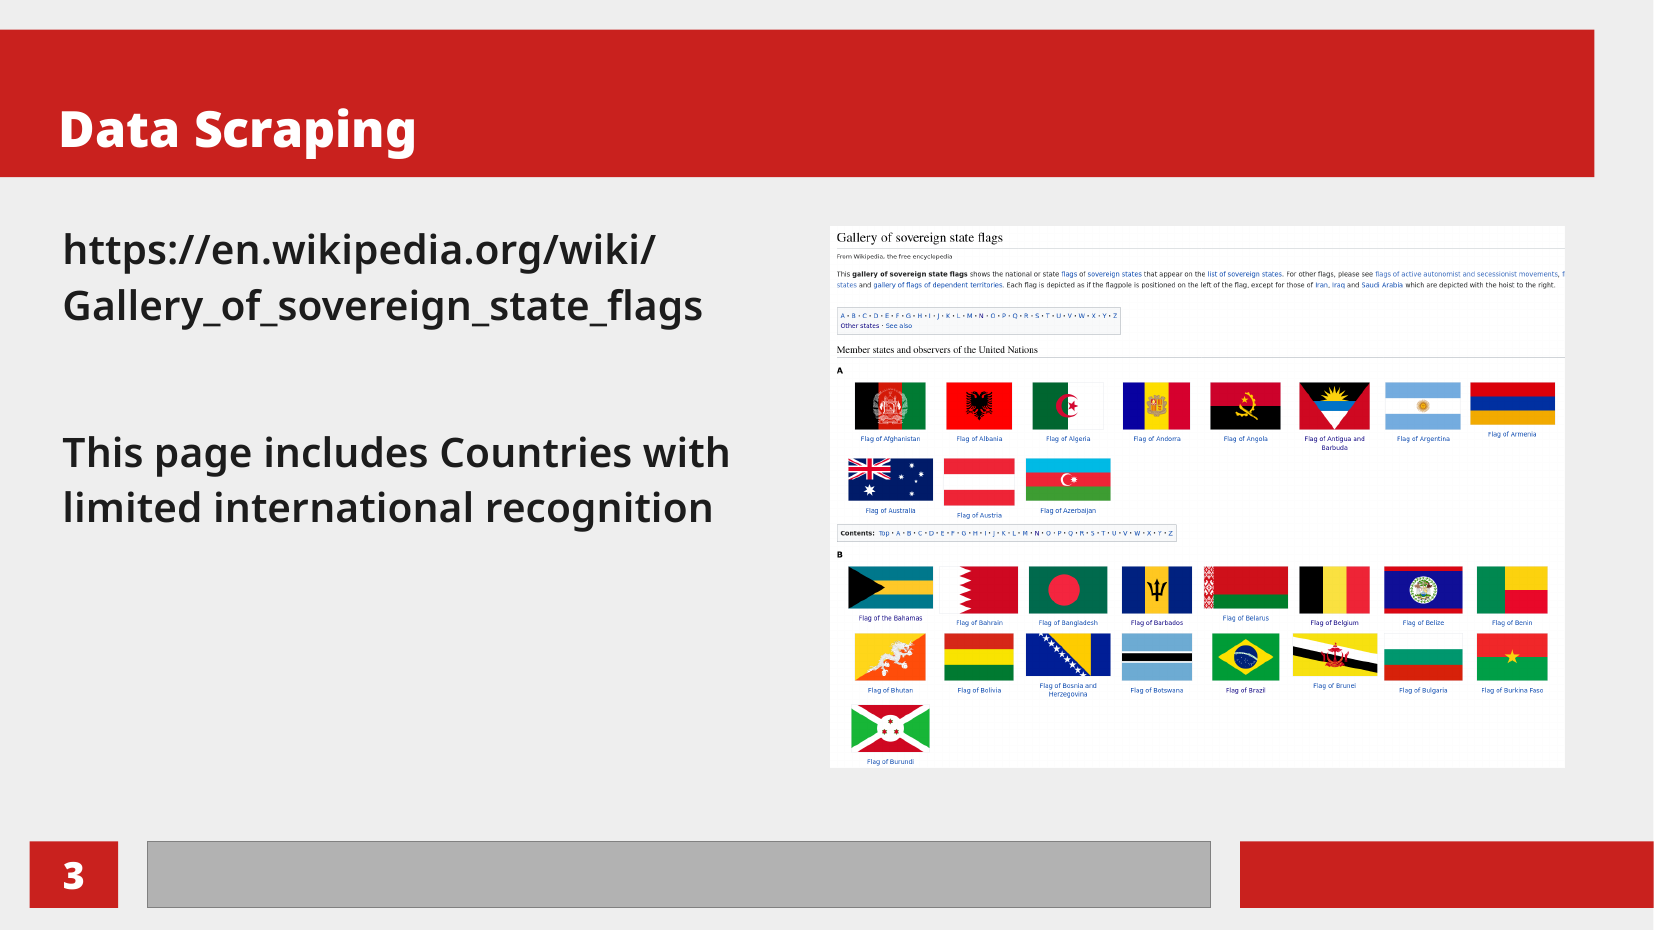

# Data Scraping
https://en.wikipedia.org/wiki/Gallery_of_sovereign_state_flags
This page includes Countries with limited international recognition
3